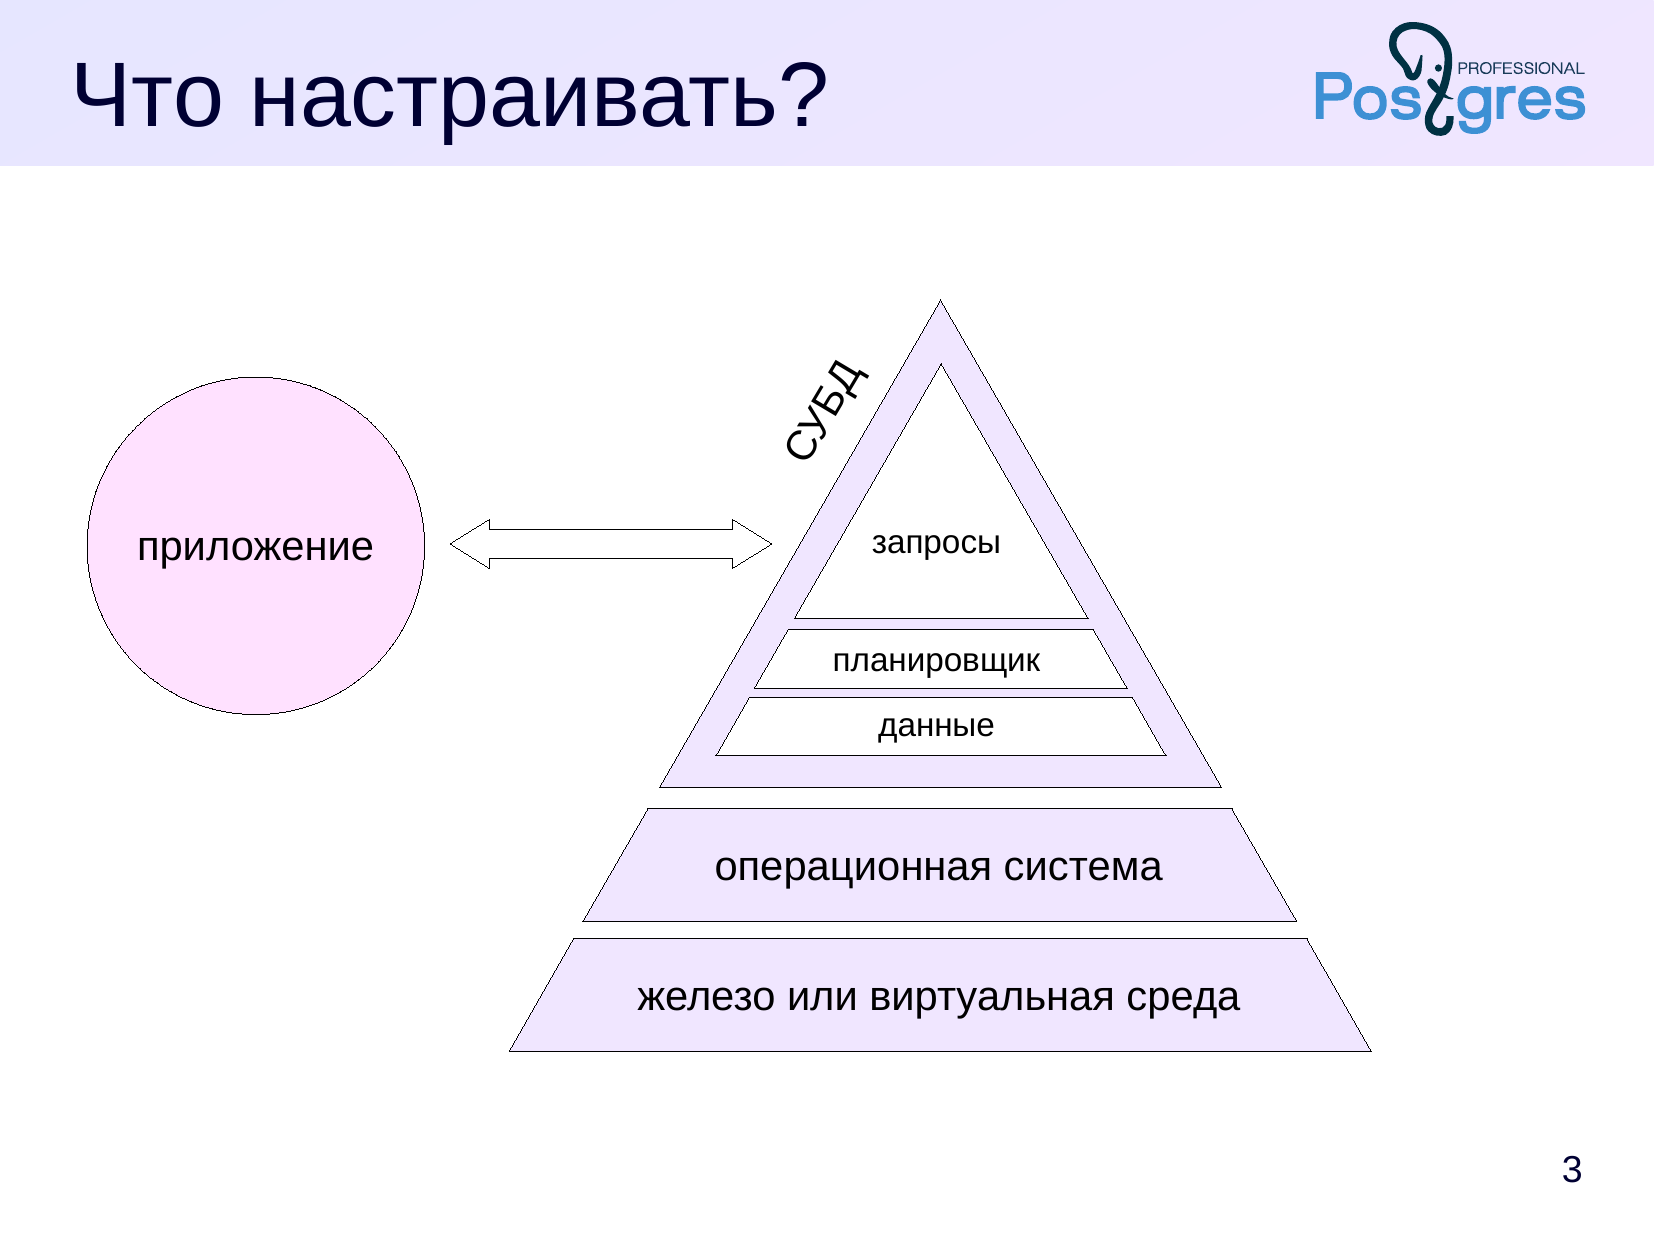

# Что настраивать?
приложение
СУБД
запросы
планировщик
данные
операционная система
железо или виртуальная среда